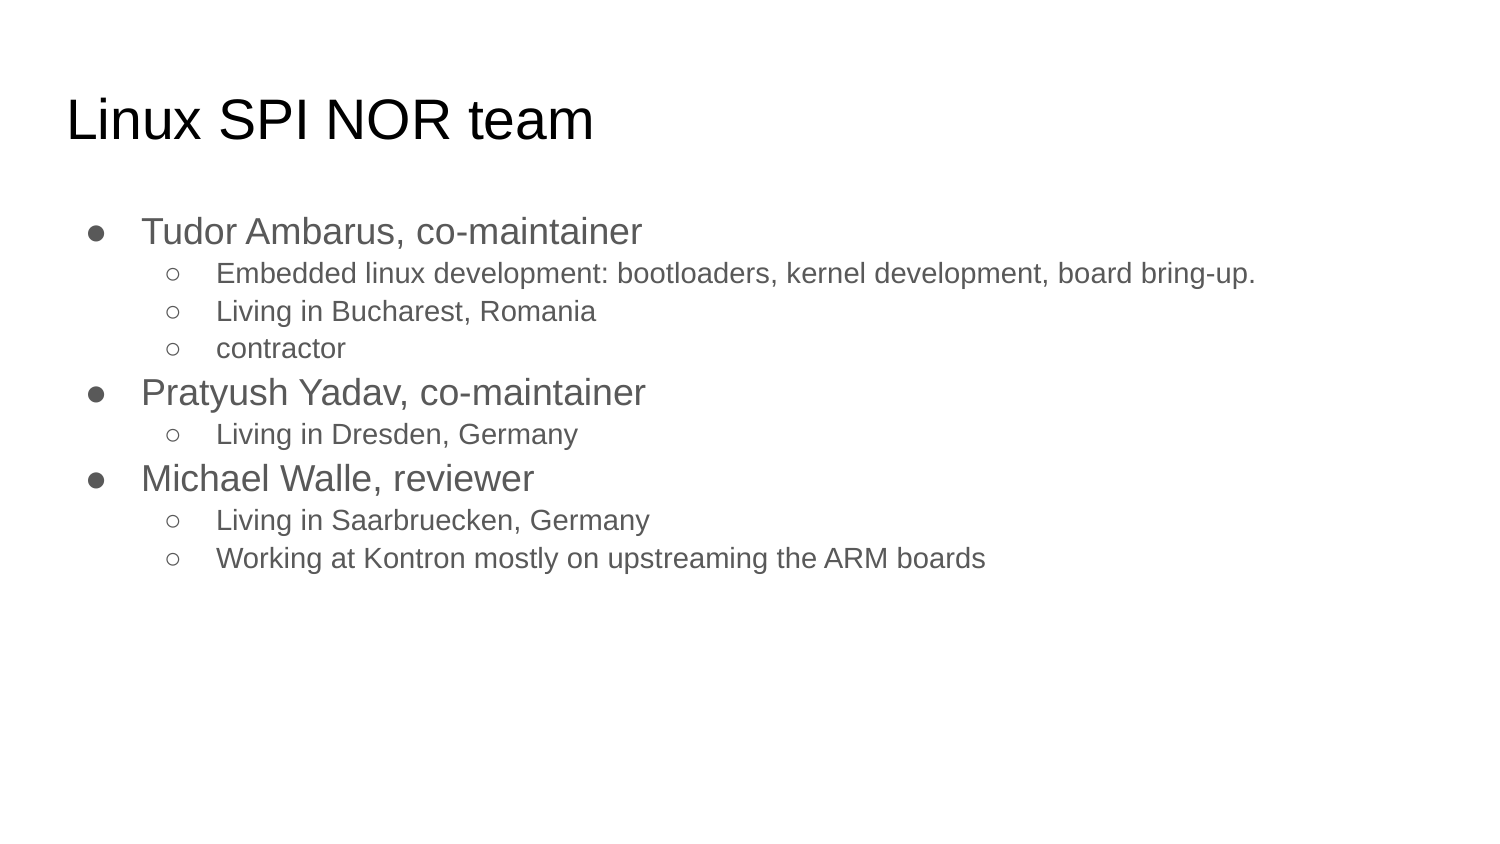

# Linux SPI NOR team
Tudor Ambarus, co-maintainer
Embedded linux development: bootloaders, kernel development, board bring-up.
Living in Bucharest, Romania
contractor
Pratyush Yadav, co-maintainer
Living in Dresden, Germany
Michael Walle, reviewer
Living in Saarbruecken, Germany
Working at Kontron mostly on upstreaming the ARM boards